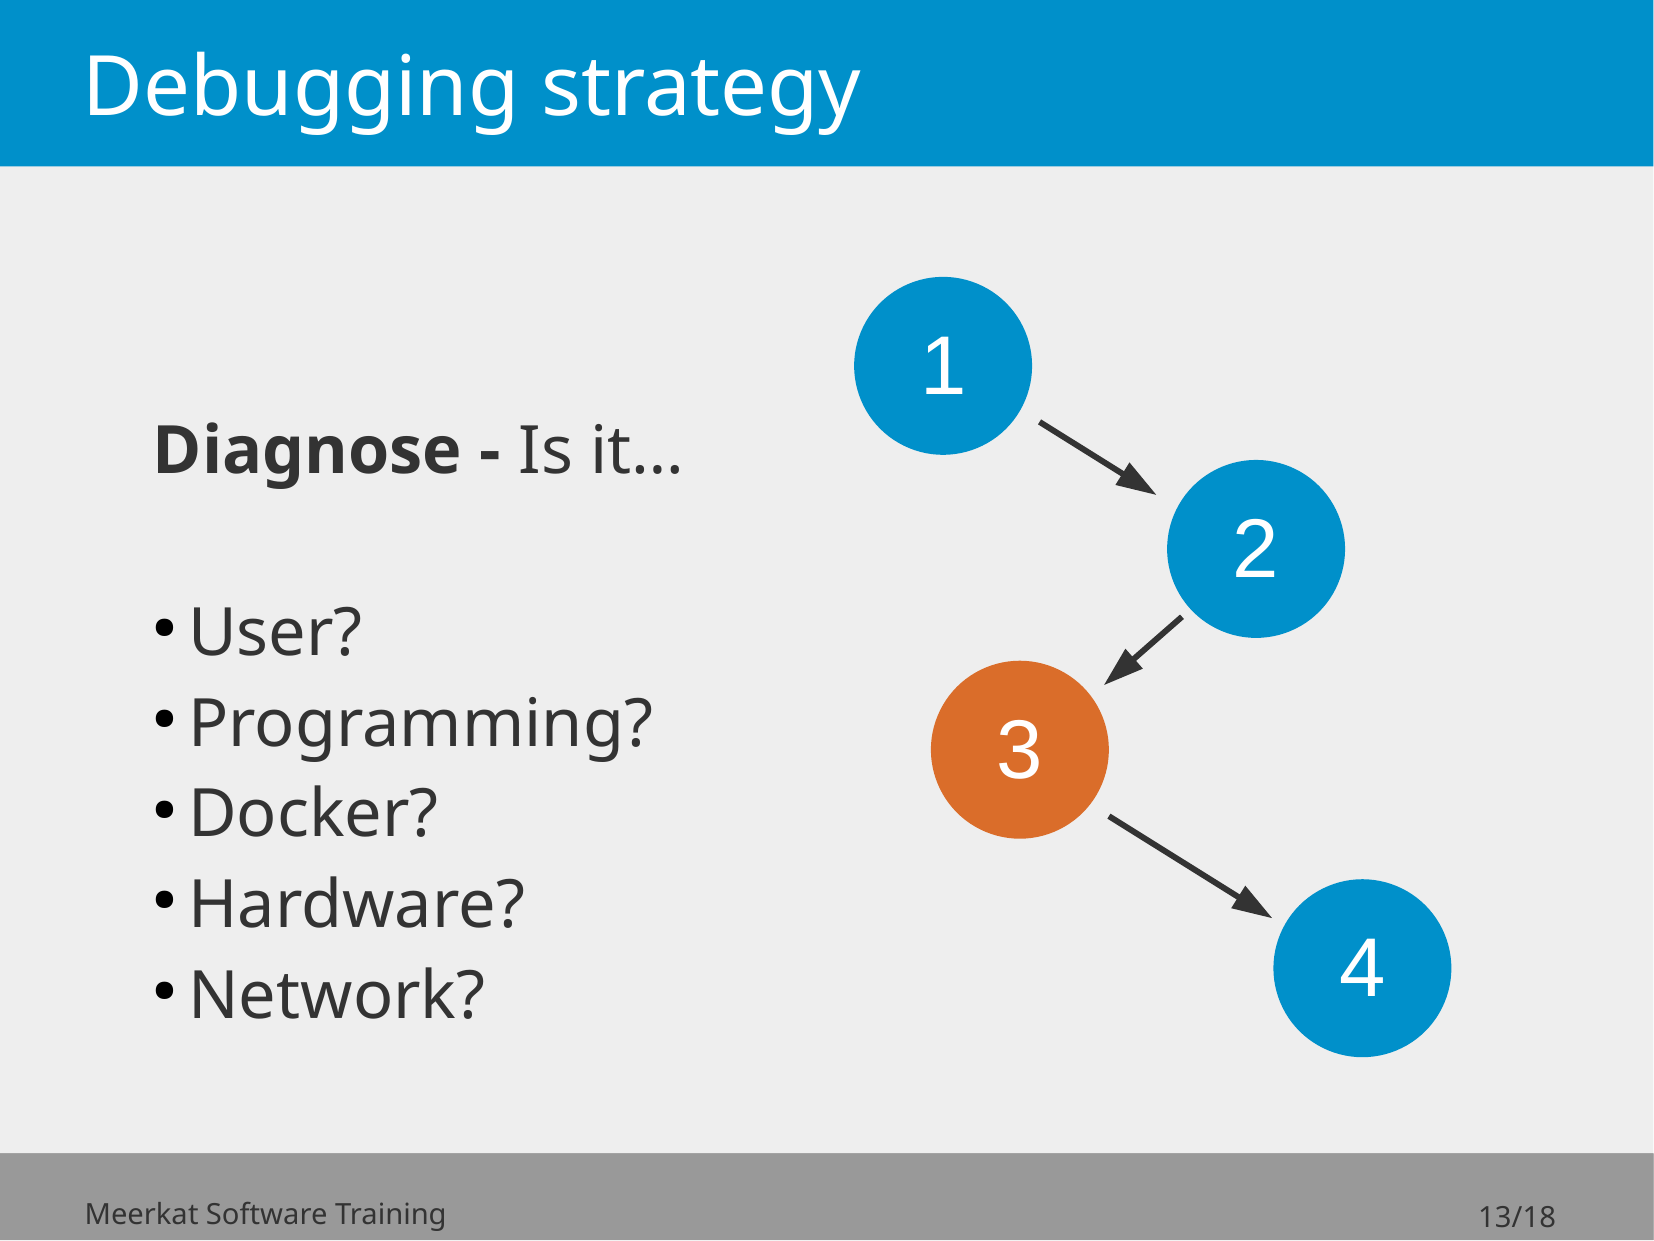

Debugging strategy
1
Diagnose - Is it…
User?
Programming?
Docker?
Hardware?
Network?
2
3
4